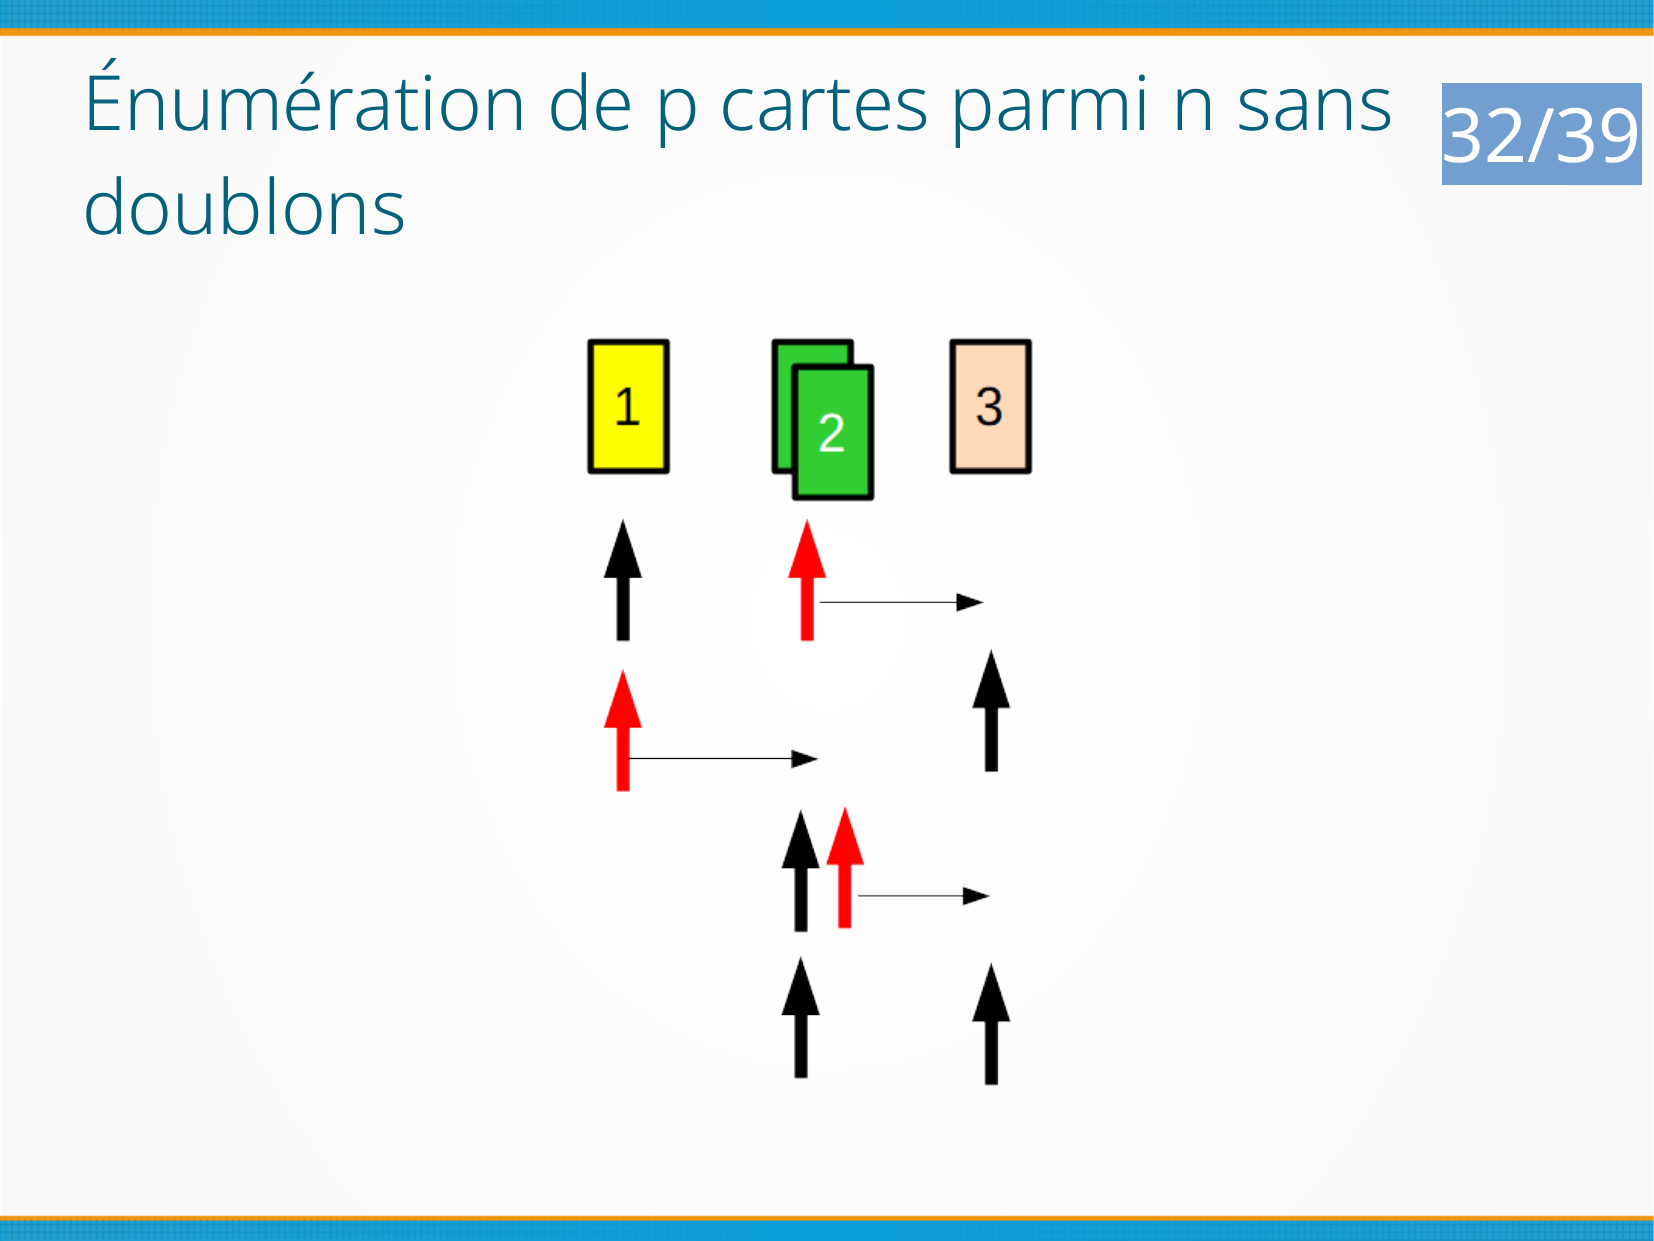

# Énumération de p cartes parmi n sans doublons
32